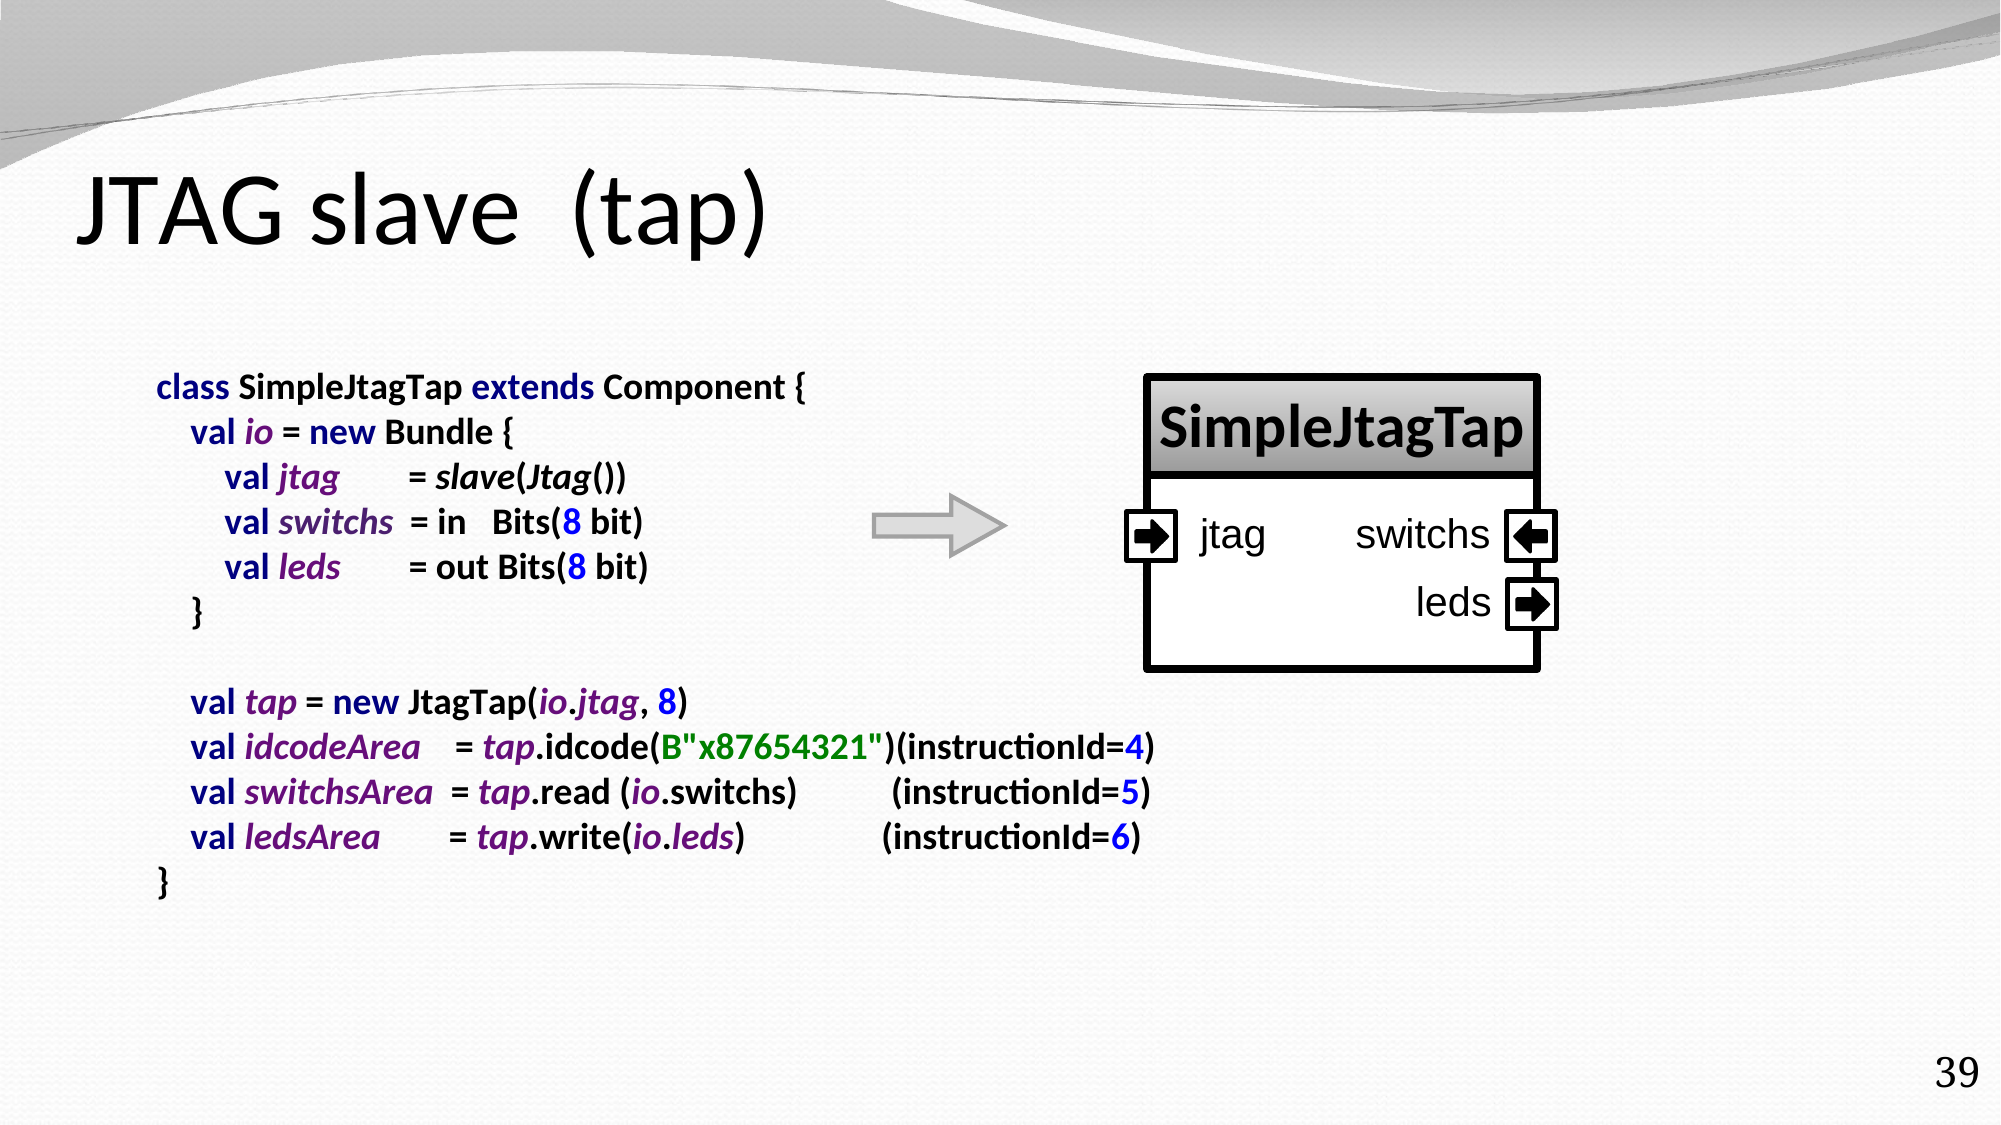

# JTAG slave (tap)
class SimpleJtagTap extends Component {
 val io = new Bundle {
 val jtag = slave(Jtag())
 val switchs = in Bits(8 bit)
 val leds = out Bits(8 bit)
 }
 val tap = new JtagTap(io.jtag, 8)
 val idcodeArea = tap.idcode(B"x87654321")(instructionId=4)
 val switchsArea = tap.read (io.switchs) (instructionId=5)
 val ledsArea = tap.write(io.leds) (instructionId=6)
}